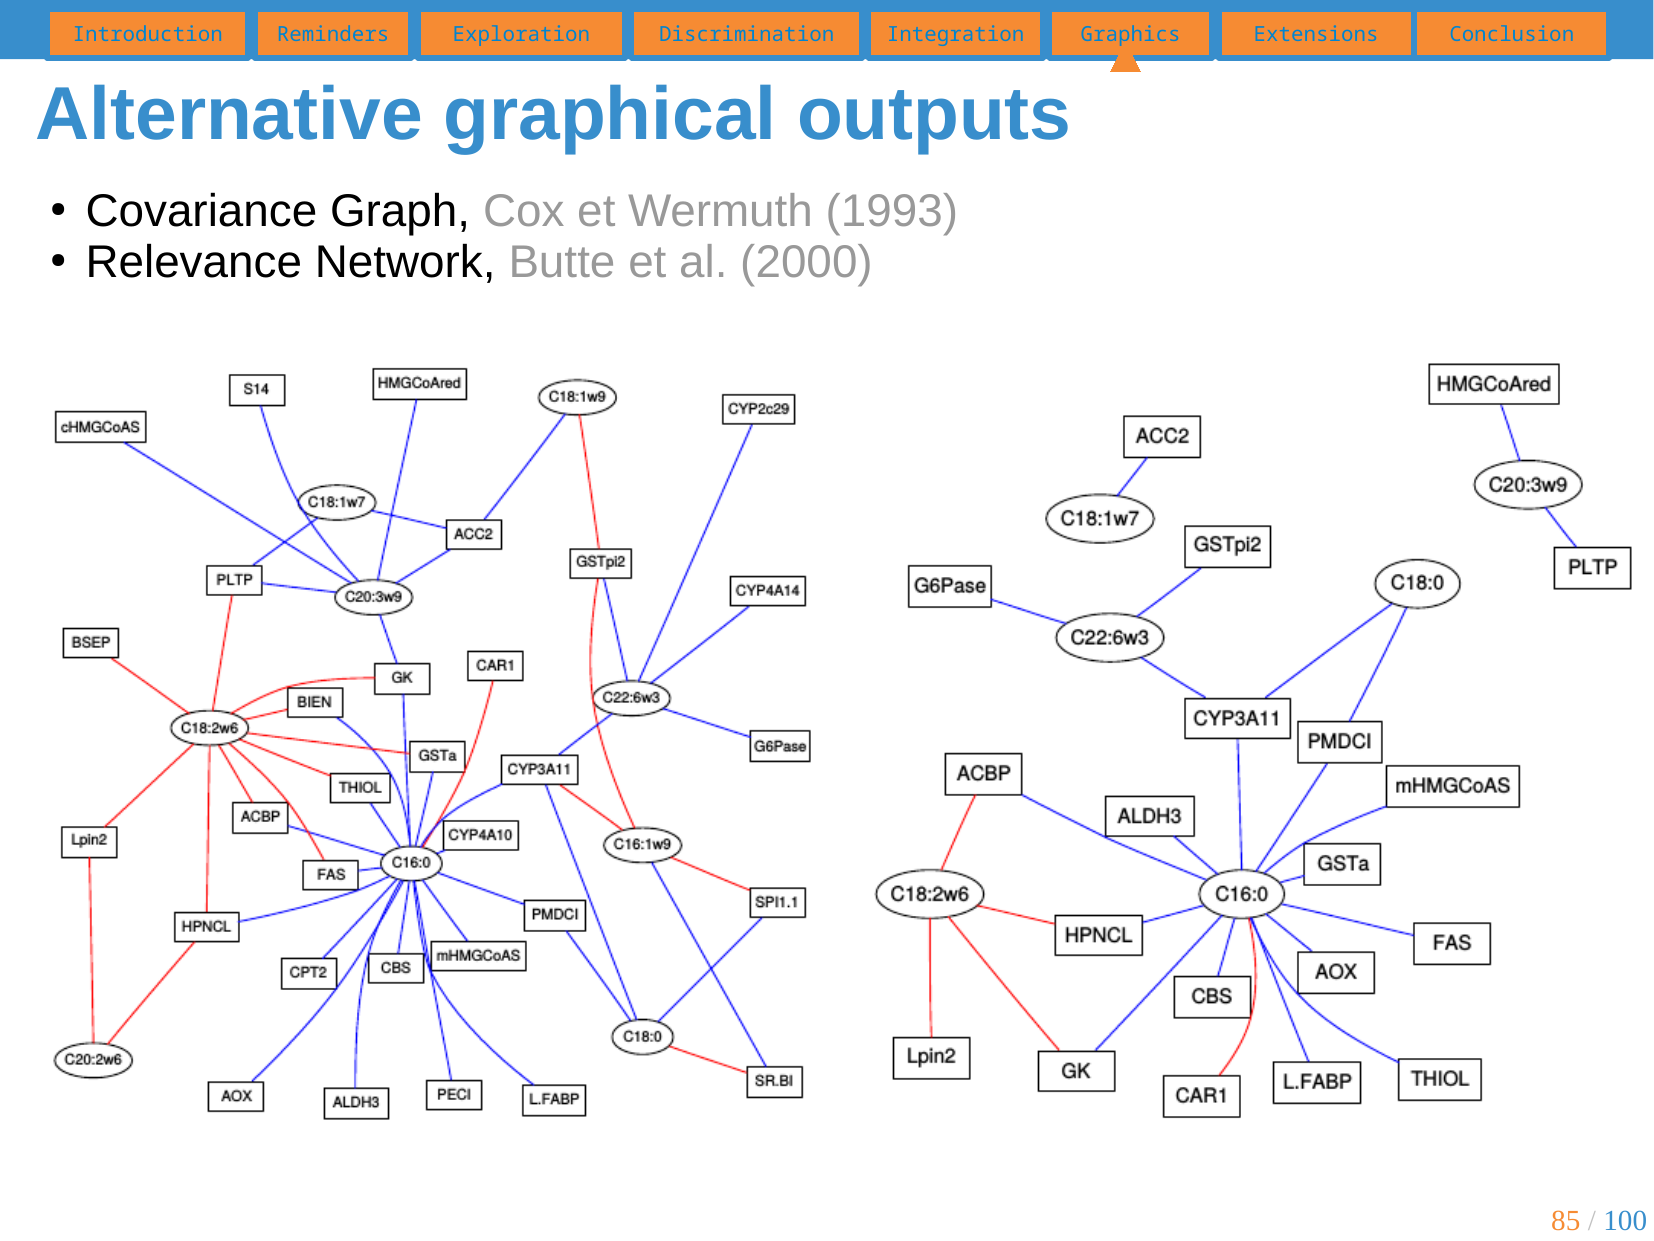

# Alternative graphical outputs
Covariance Graph, Cox et Wermuth (1993)
Relevance Network, Butte et al. (2000)
85